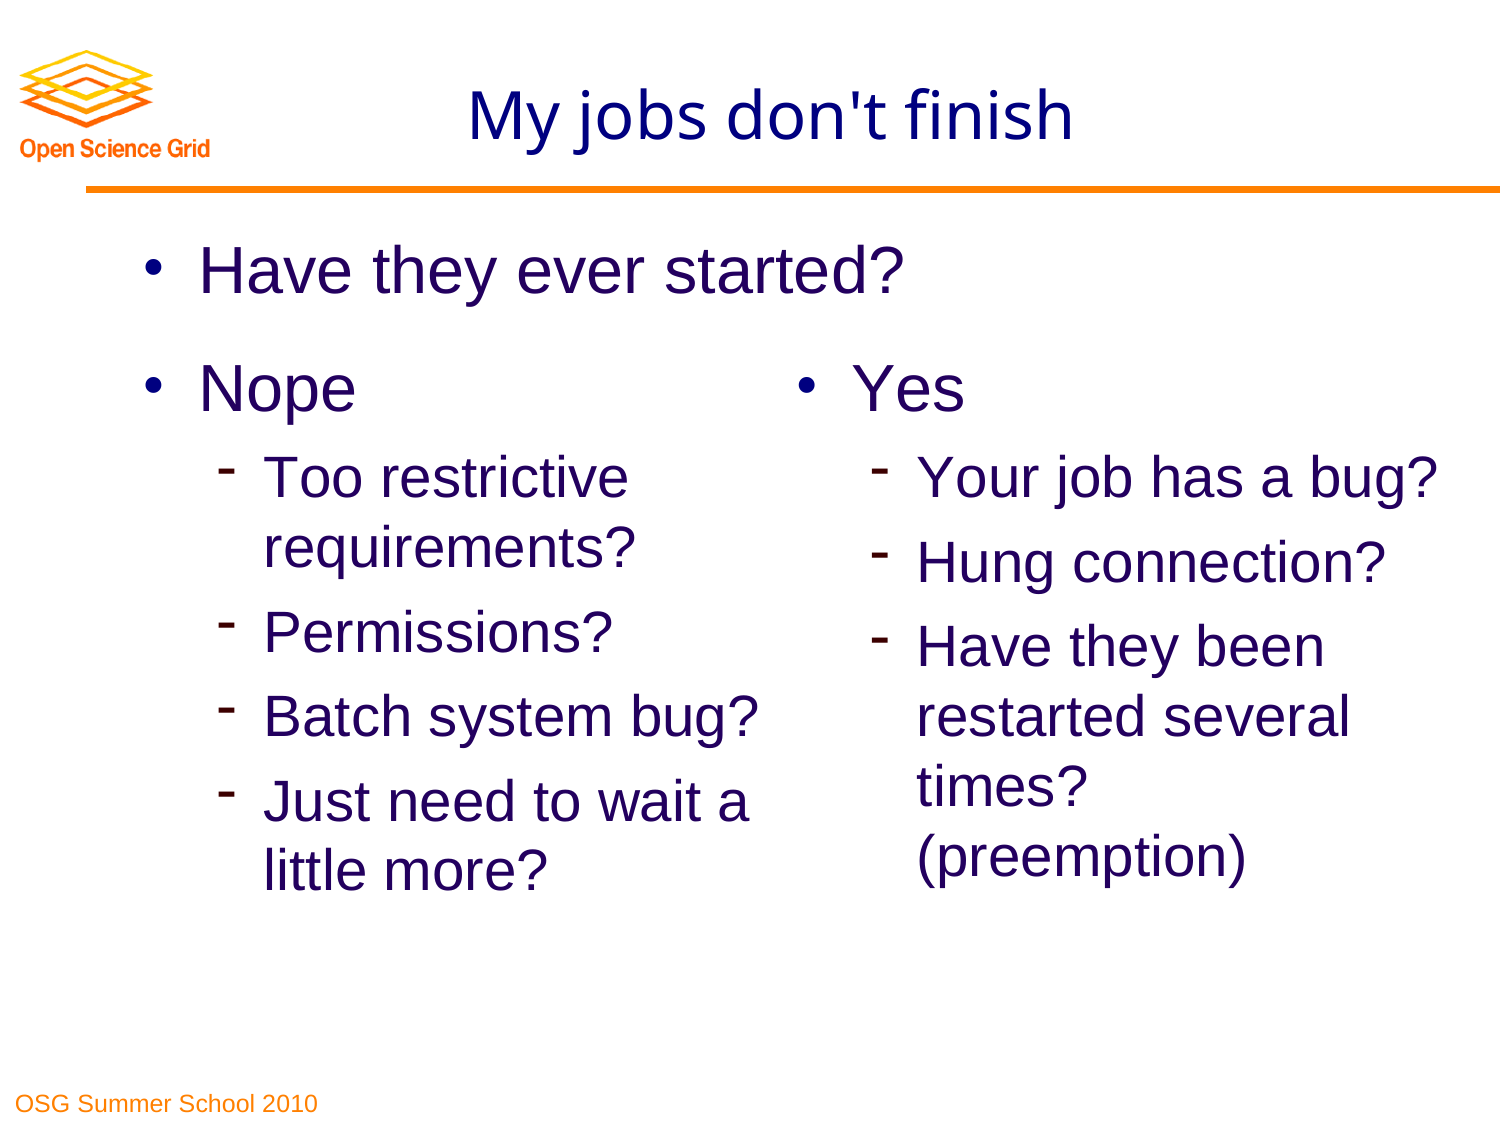

# My jobs don't finish
Have they ever started?
Nope
Too restrictive requirements?
Permissions?
Batch system bug?
Just need to wait a little more?
Yes
Your job has a bug?
Hung connection?
Have they been restarted several times?
(preemption)